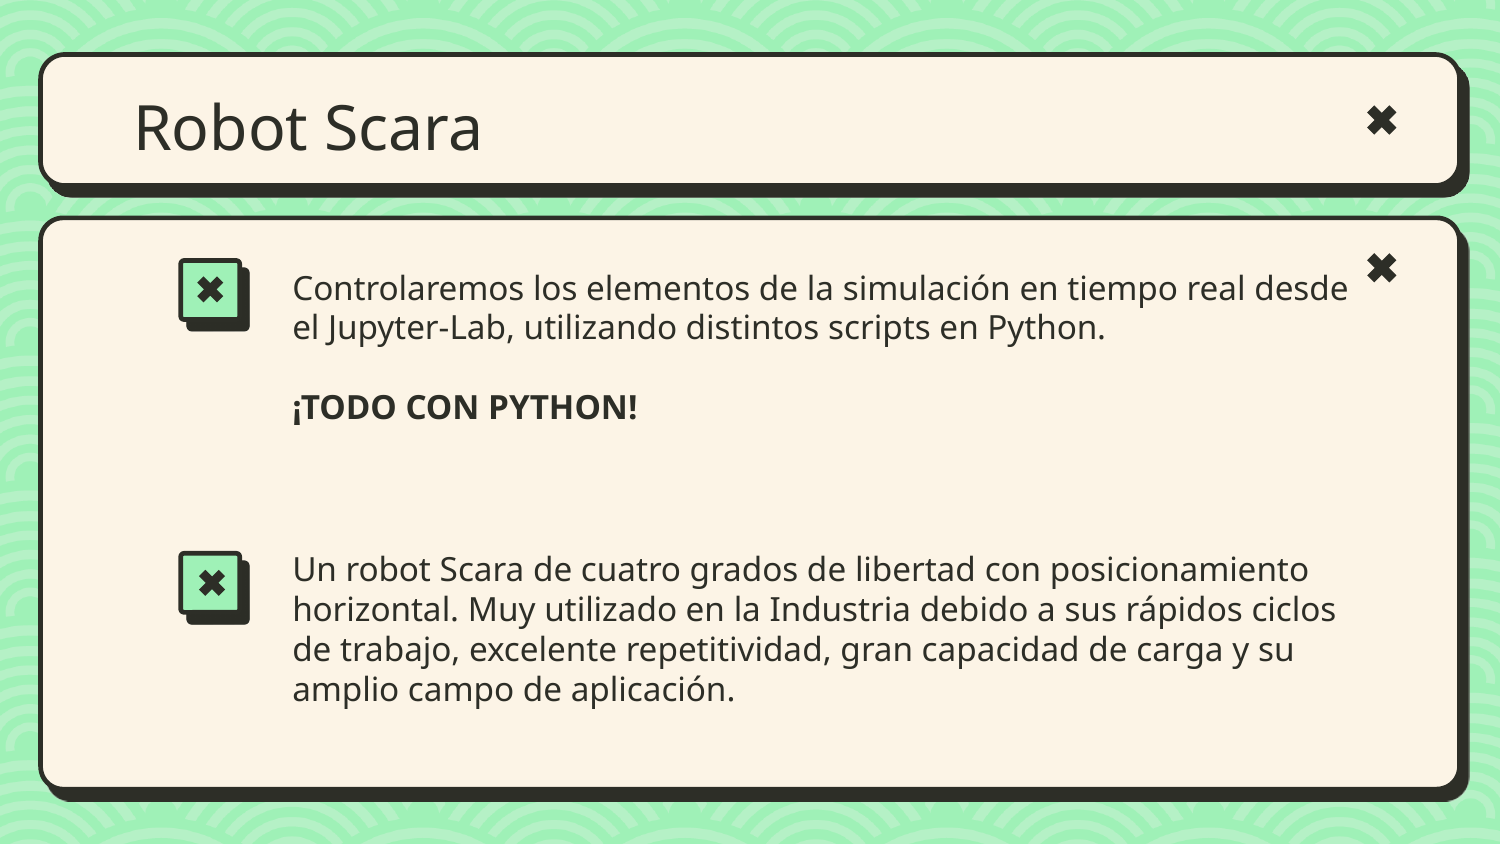

# Robot Scara
Controlaremos los elementos de la simulación en tiempo real desde el Jupyter-Lab, utilizando distintos scripts en Python.
¡TODO CON PYTHON!
Un robot Scara de cuatro grados de libertad con posicionamiento horizontal. Muy utilizado en la Industria debido a sus rápidos ciclos de trabajo, excelente repetitividad, gran capacidad de carga y su amplio campo de aplicación.